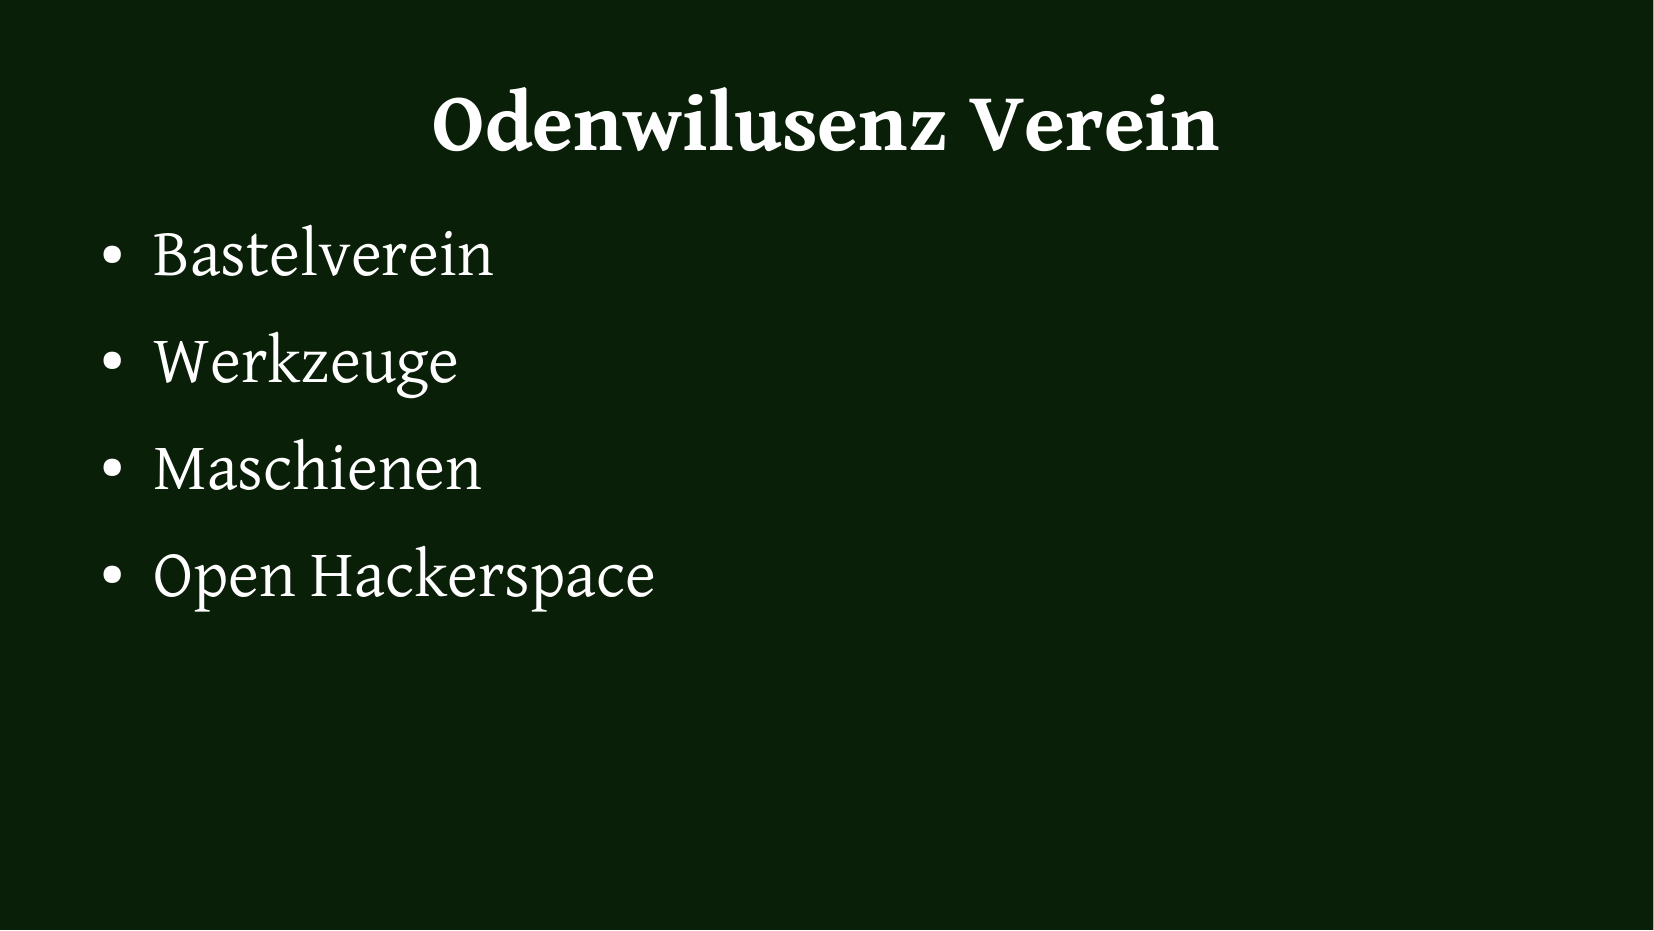

# Odenwilusenz Verein
Bastelverein
Werkzeuge
Maschienen
Open Hackerspace